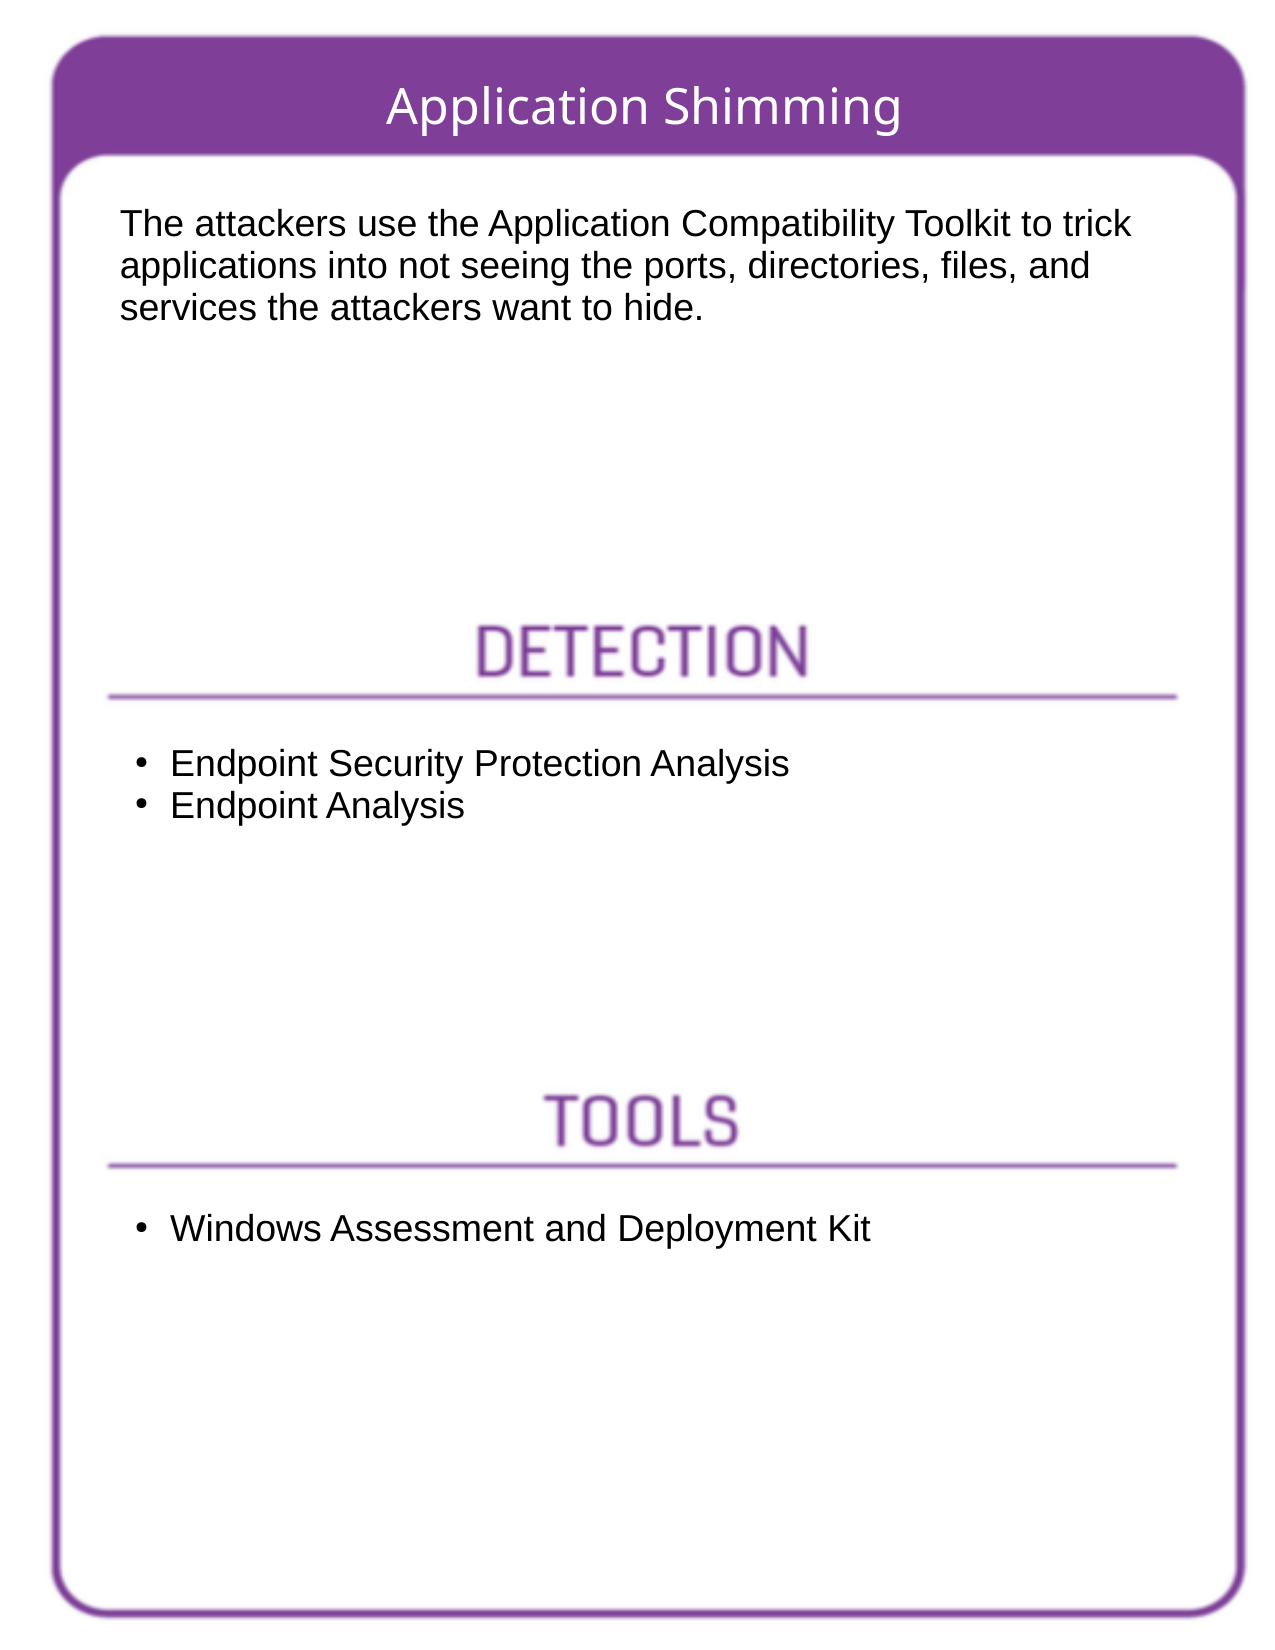

Application Shimming
The attackers use the Application Compatibility Toolkit to trick applications into not seeing the ports, directories, files, and services the attackers want to hide.
Endpoint Security Protection Analysis
Endpoint Analysis
Windows Assessment and Deployment Kit